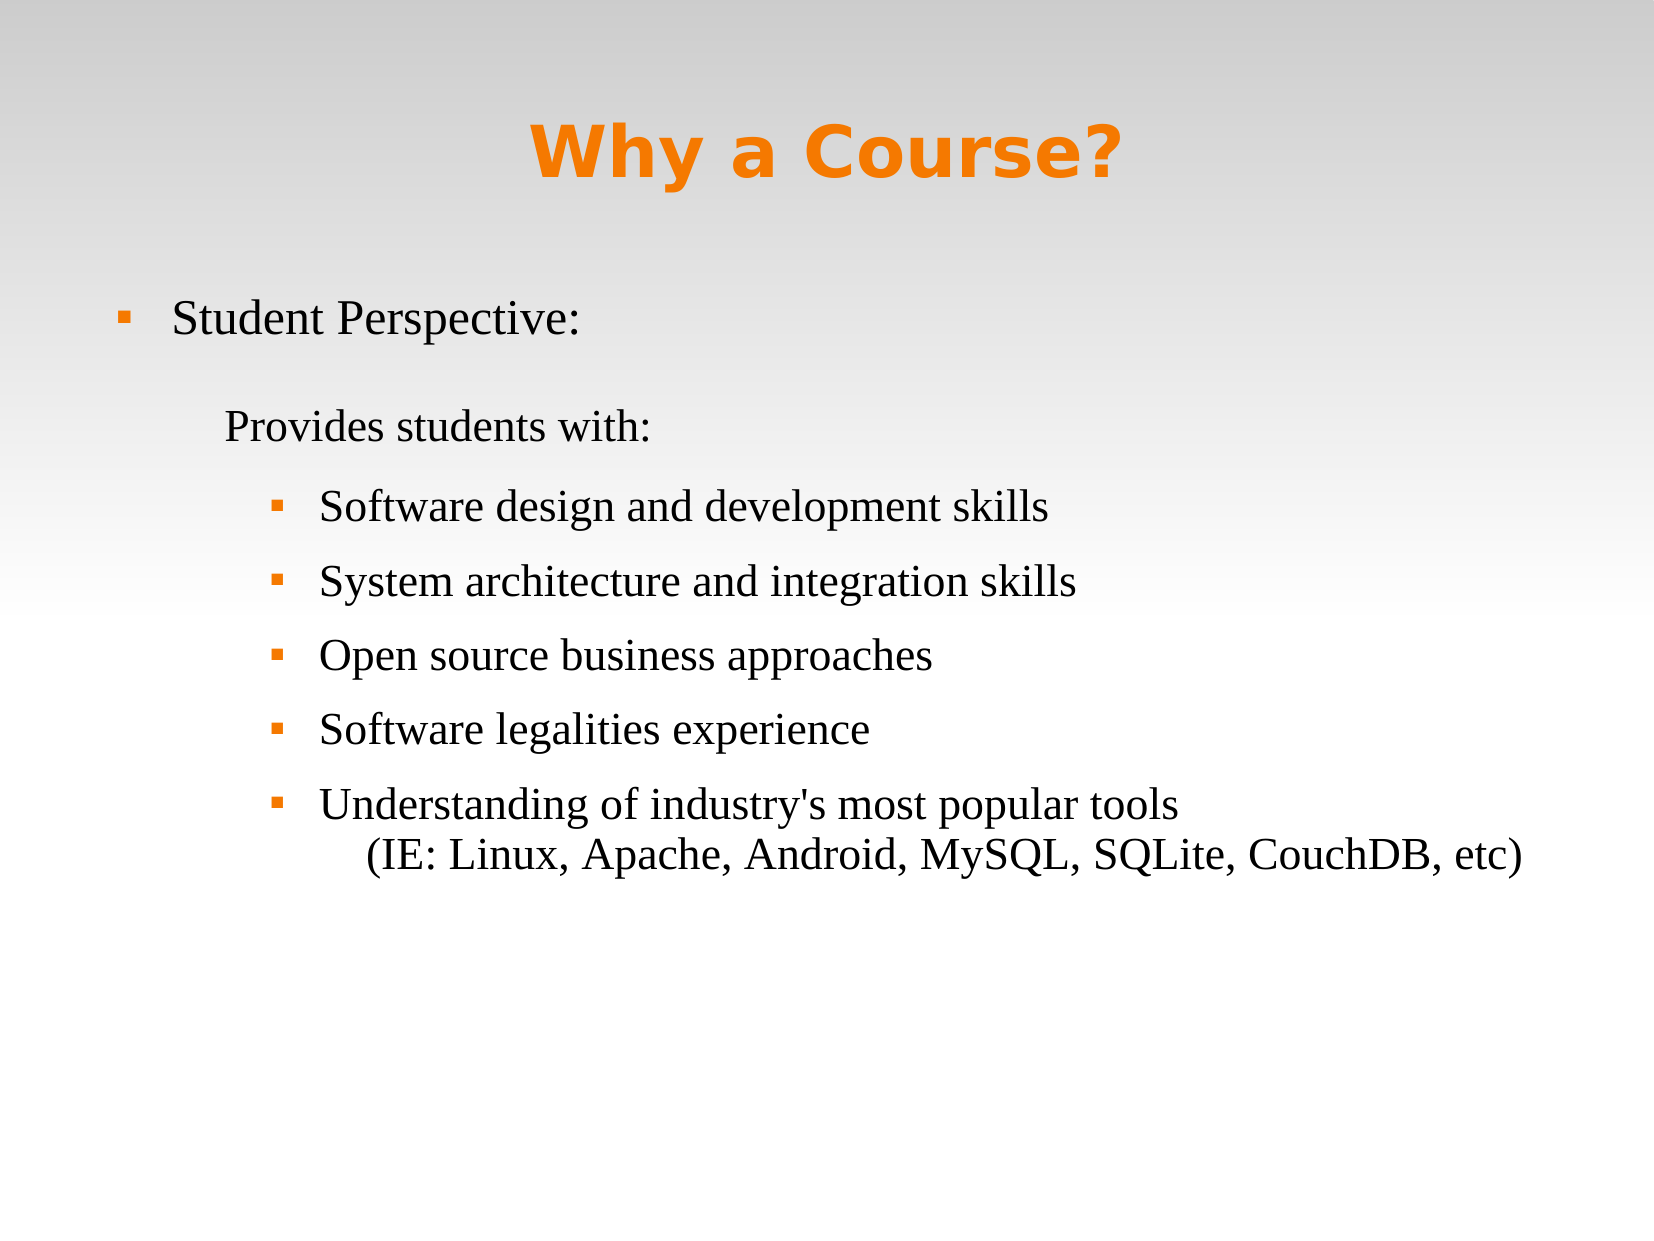

# Why a Course?
Student Perspective:
Provides students with:
Software design and development skills
System architecture and integration skills
Open source business approaches
Software legalities experience
Understanding of industry's most popular tools
(IE: Linux, Apache, Android, MySQL, SQLite, CouchDB, etc)